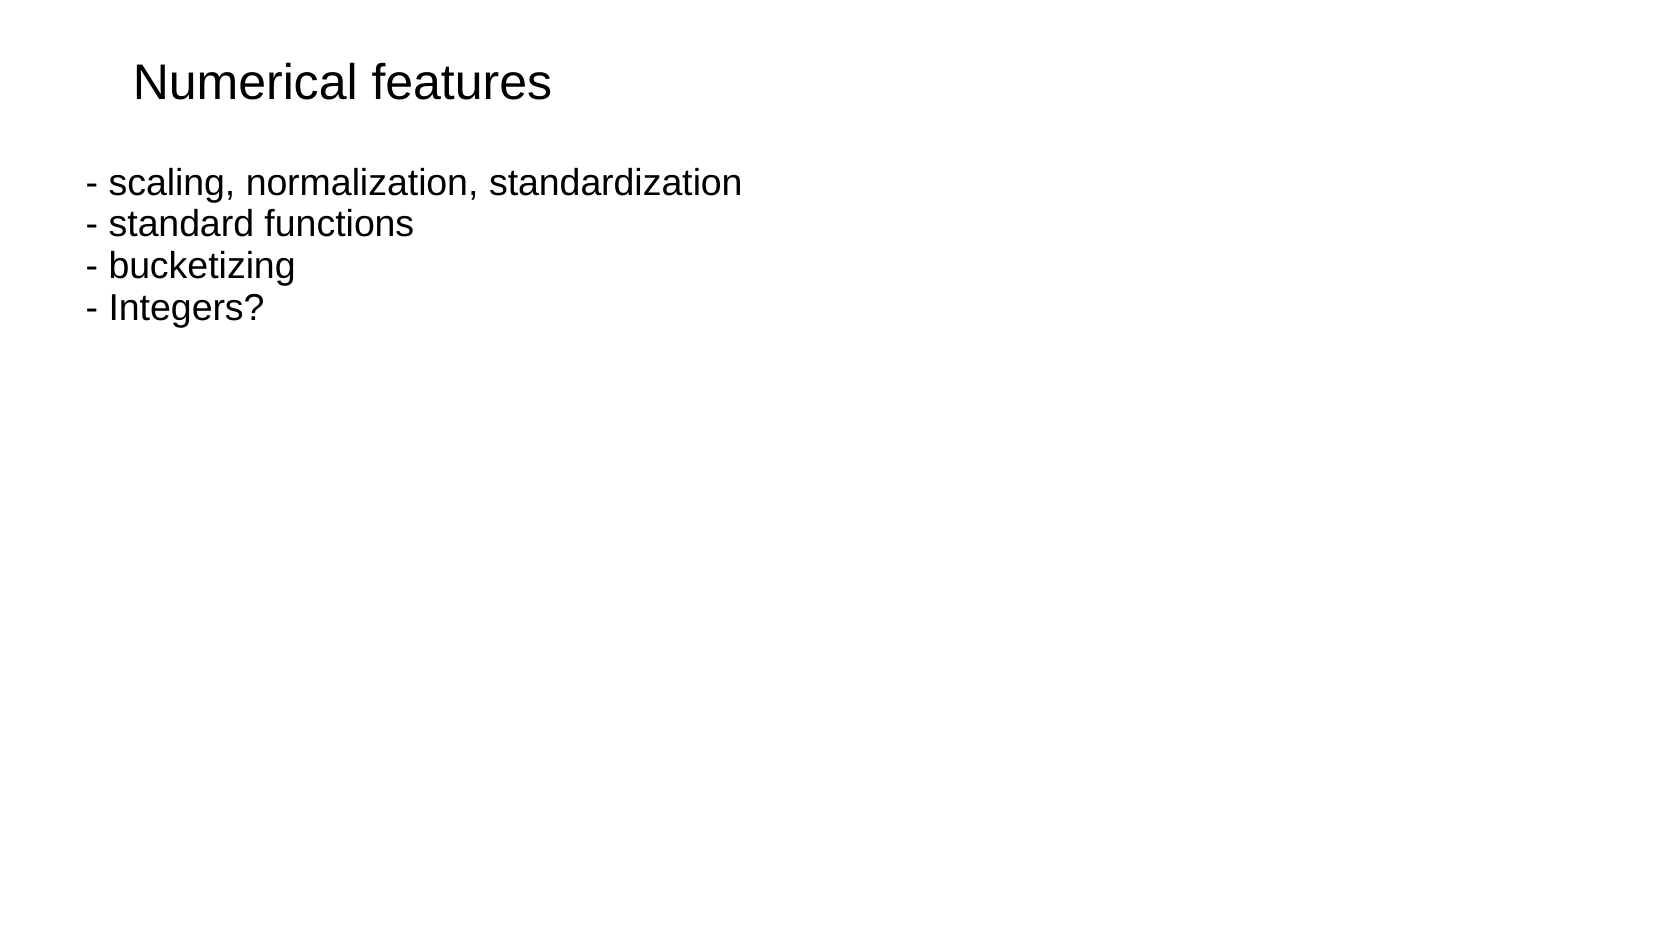

Numerical features
- scaling, normalization, standardization
- standard functions
- bucketizing
- Integers?